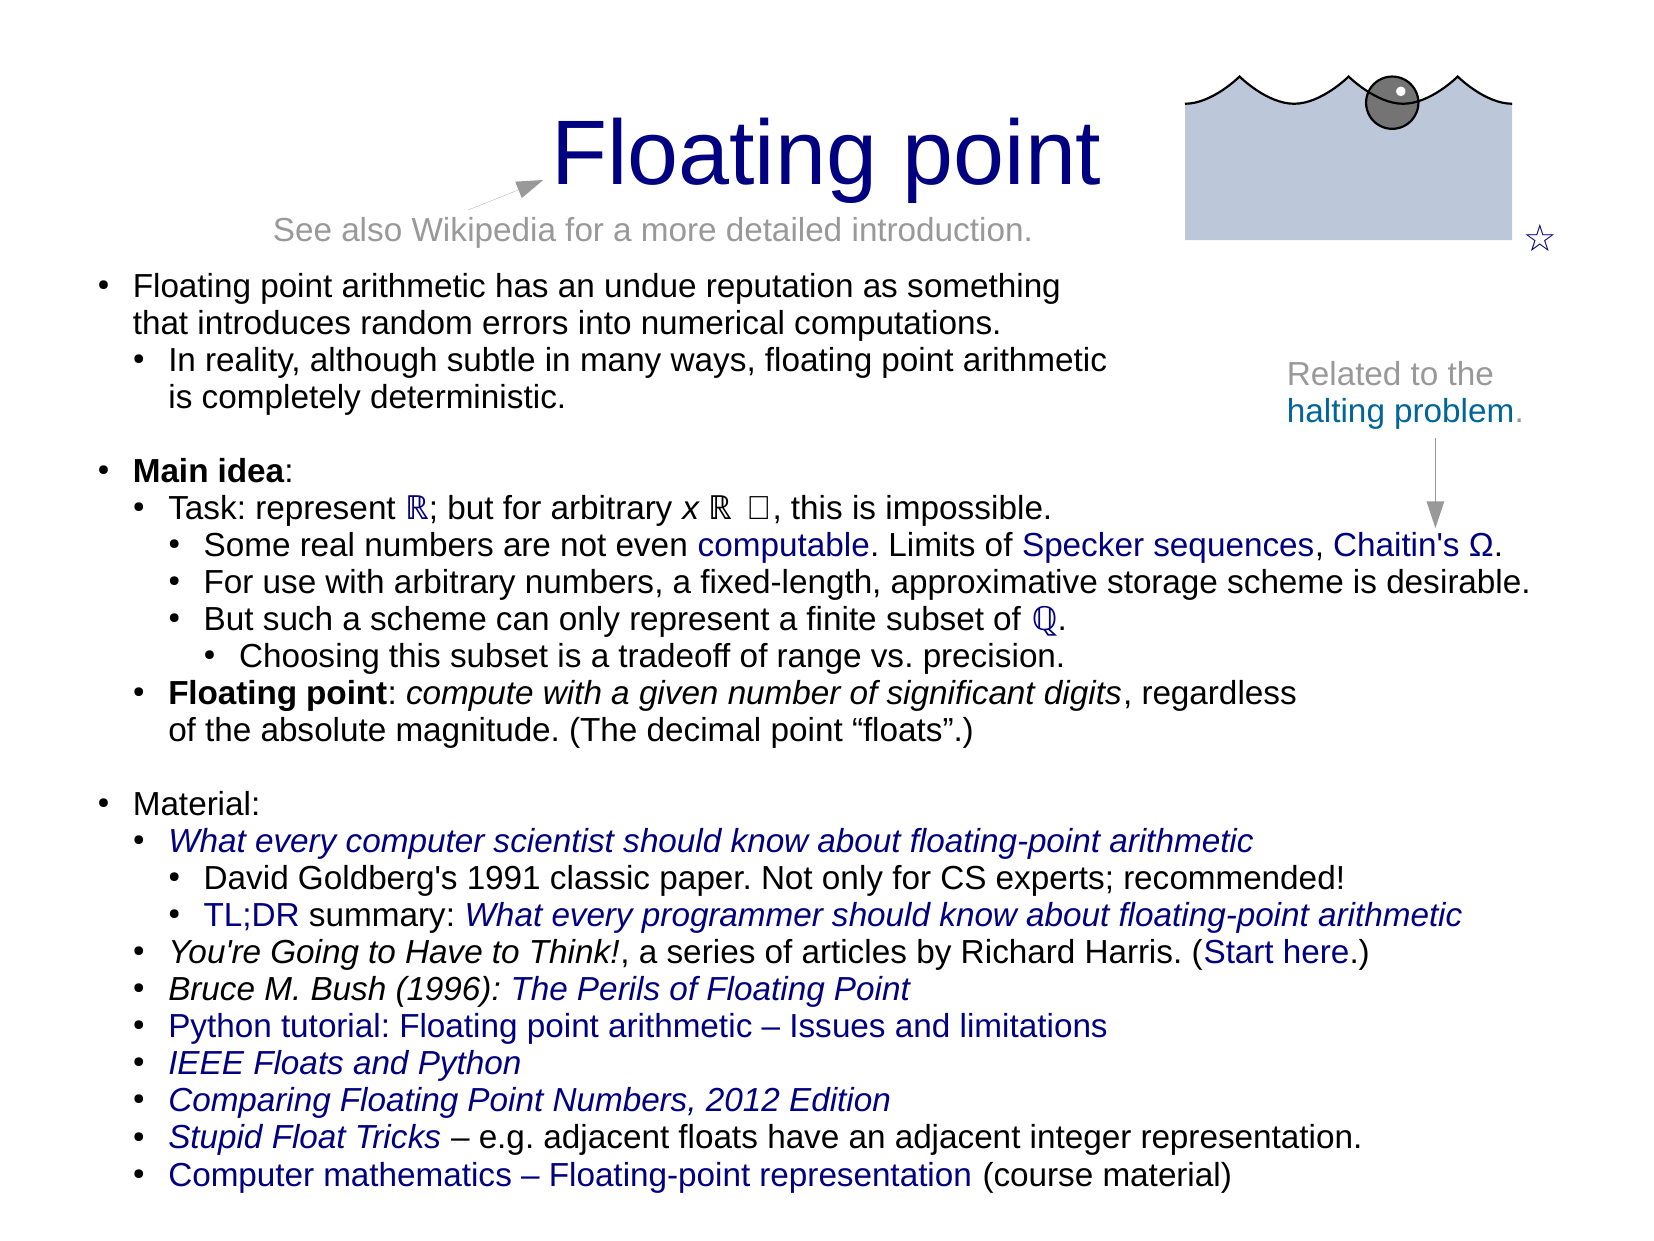

# Floating point
See also Wikipedia for a more detailed introduction.
☆
Floating point arithmetic has an undue reputation as something
that introduces random errors into numerical computations.
In reality, although subtle in many ways, floating point arithmetic
is completely deterministic.
Main idea:
Task: represent ℝ; but for arbitrary x ∈ ℝ, this is impossible.
Some real numbers are not even computable. Limits of Specker sequences, Chaitin's Ω.
For use with arbitrary numbers, a fixed-length, approximative storage scheme is desirable.
But such a scheme can only represent a finite subset of ℚ.
Choosing this subset is a tradeoff of range vs. precision.
Floating point: compute with a given number of significant digits, regardless
of the absolute magnitude. (The decimal point “floats”.)
Material:
What every computer scientist should know about floating-point arithmetic
David Goldberg's 1991 classic paper. Not only for CS experts; recommended!
TL;DR summary: What every programmer should know about floating-point arithmetic
You're Going to Have to Think!, a series of articles by Richard Harris. (Start here.)
Bruce M. Bush (1996): The Perils of Floating Point
Python tutorial: Floating point arithmetic – Issues and limitations
IEEE Floats and Python
Comparing Floating Point Numbers, 2012 Edition
Stupid Float Tricks – e.g. adjacent floats have an adjacent integer representation.
Computer mathematics – Floating-point representation (course material)
Related to the
halting problem.